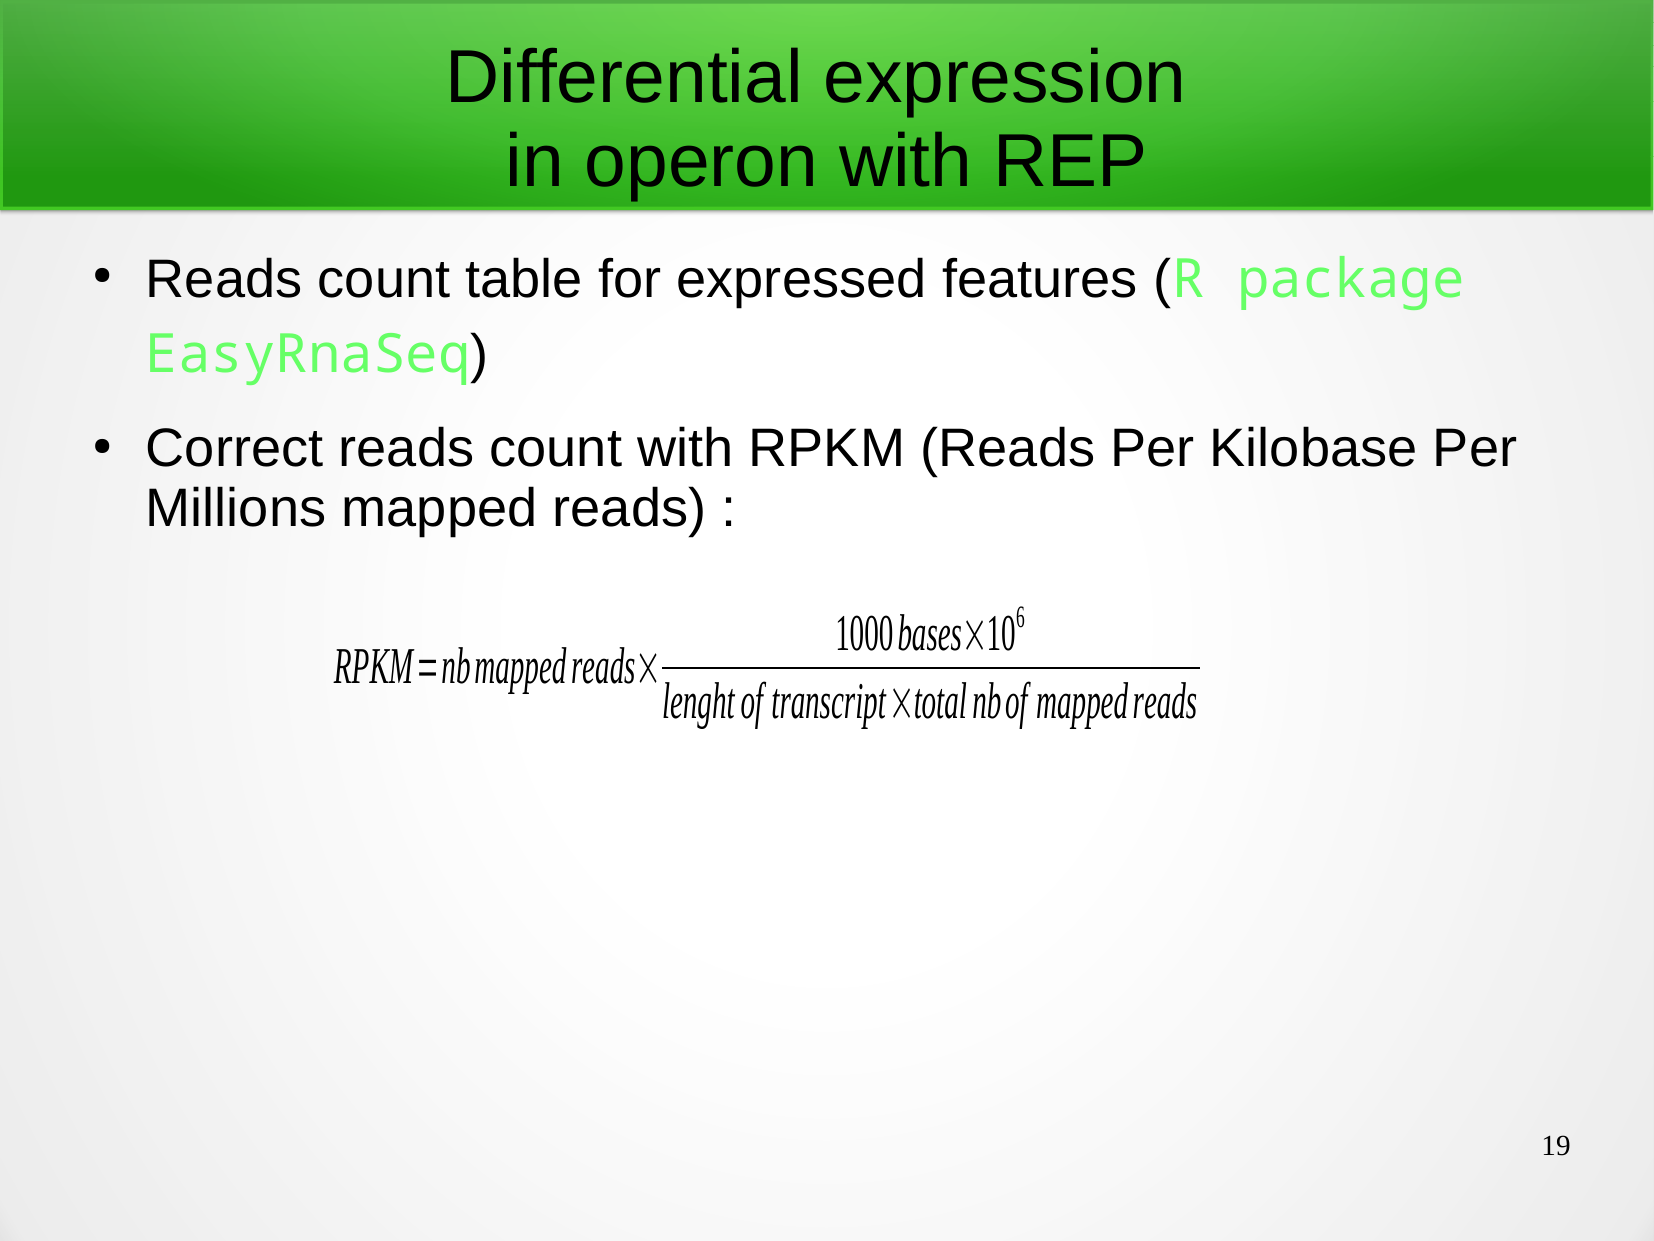

# Differential expression in operon with REP
Reads count table for expressed features (R package EasyRnaSeq)
Correct reads count with RPKM (Reads Per Kilobase Per Millions mapped reads) :
19